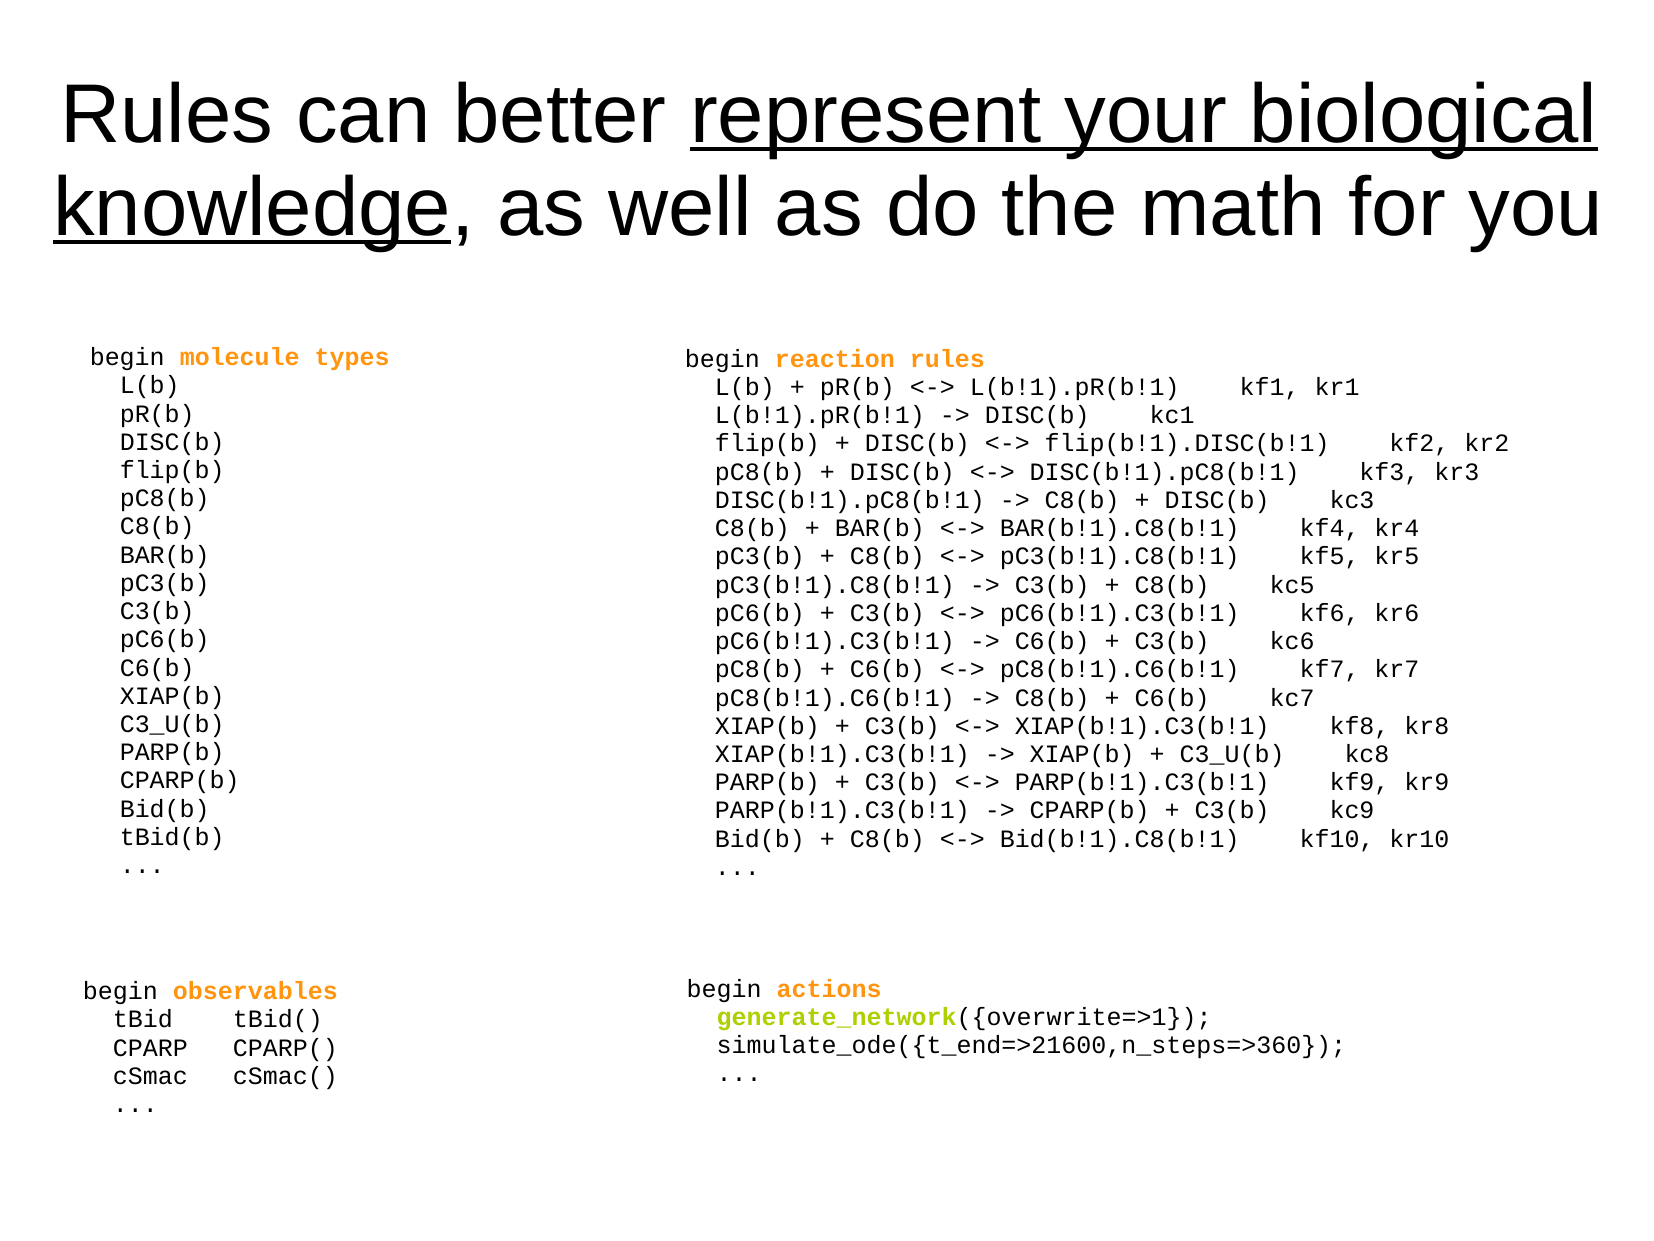

# Rules can better represent your biological knowledge, as well as do the math for you
begin molecule types
 L(b)
 pR(b)
 DISC(b)
 flip(b)
 pC8(b)
 C8(b)
 BAR(b)
 pC3(b)
 C3(b)
 pC6(b)
 C6(b)
 XIAP(b)
 C3_U(b)
 PARP(b)
 CPARP(b)
 Bid(b)
 tBid(b)
 ...
begin reaction rules
 L(b) + pR(b) <-> L(b!1).pR(b!1) kf1, kr1
 L(b!1).pR(b!1) -> DISC(b) kc1
 flip(b) + DISC(b) <-> flip(b!1).DISC(b!1) kf2, kr2
 pC8(b) + DISC(b) <-> DISC(b!1).pC8(b!1) kf3, kr3
 DISC(b!1).pC8(b!1) -> C8(b) + DISC(b) kc3
 C8(b) + BAR(b) <-> BAR(b!1).C8(b!1) kf4, kr4
 pC3(b) + C8(b) <-> pC3(b!1).C8(b!1) kf5, kr5
 pC3(b!1).C8(b!1) -> C3(b) + C8(b) kc5
 pC6(b) + C3(b) <-> pC6(b!1).C3(b!1) kf6, kr6
 pC6(b!1).C3(b!1) -> C6(b) + C3(b) kc6
 pC8(b) + C6(b) <-> pC8(b!1).C6(b!1) kf7, kr7
 pC8(b!1).C6(b!1) -> C8(b) + C6(b) kc7
 XIAP(b) + C3(b) <-> XIAP(b!1).C3(b!1) kf8, kr8
 XIAP(b!1).C3(b!1) -> XIAP(b) + C3_U(b) kc8
 PARP(b) + C3(b) <-> PARP(b!1).C3(b!1) kf9, kr9
 PARP(b!1).C3(b!1) -> CPARP(b) + C3(b) kc9
 Bid(b) + C8(b) <-> Bid(b!1).C8(b!1) kf10, kr10
 ...
begin actions
 generate_network({overwrite=>1});
 simulate_ode({t_end=>21600,n_steps=>360});
 ...
begin observables
 tBid tBid()
 CPARP CPARP()
 cSmac cSmac()
 ...